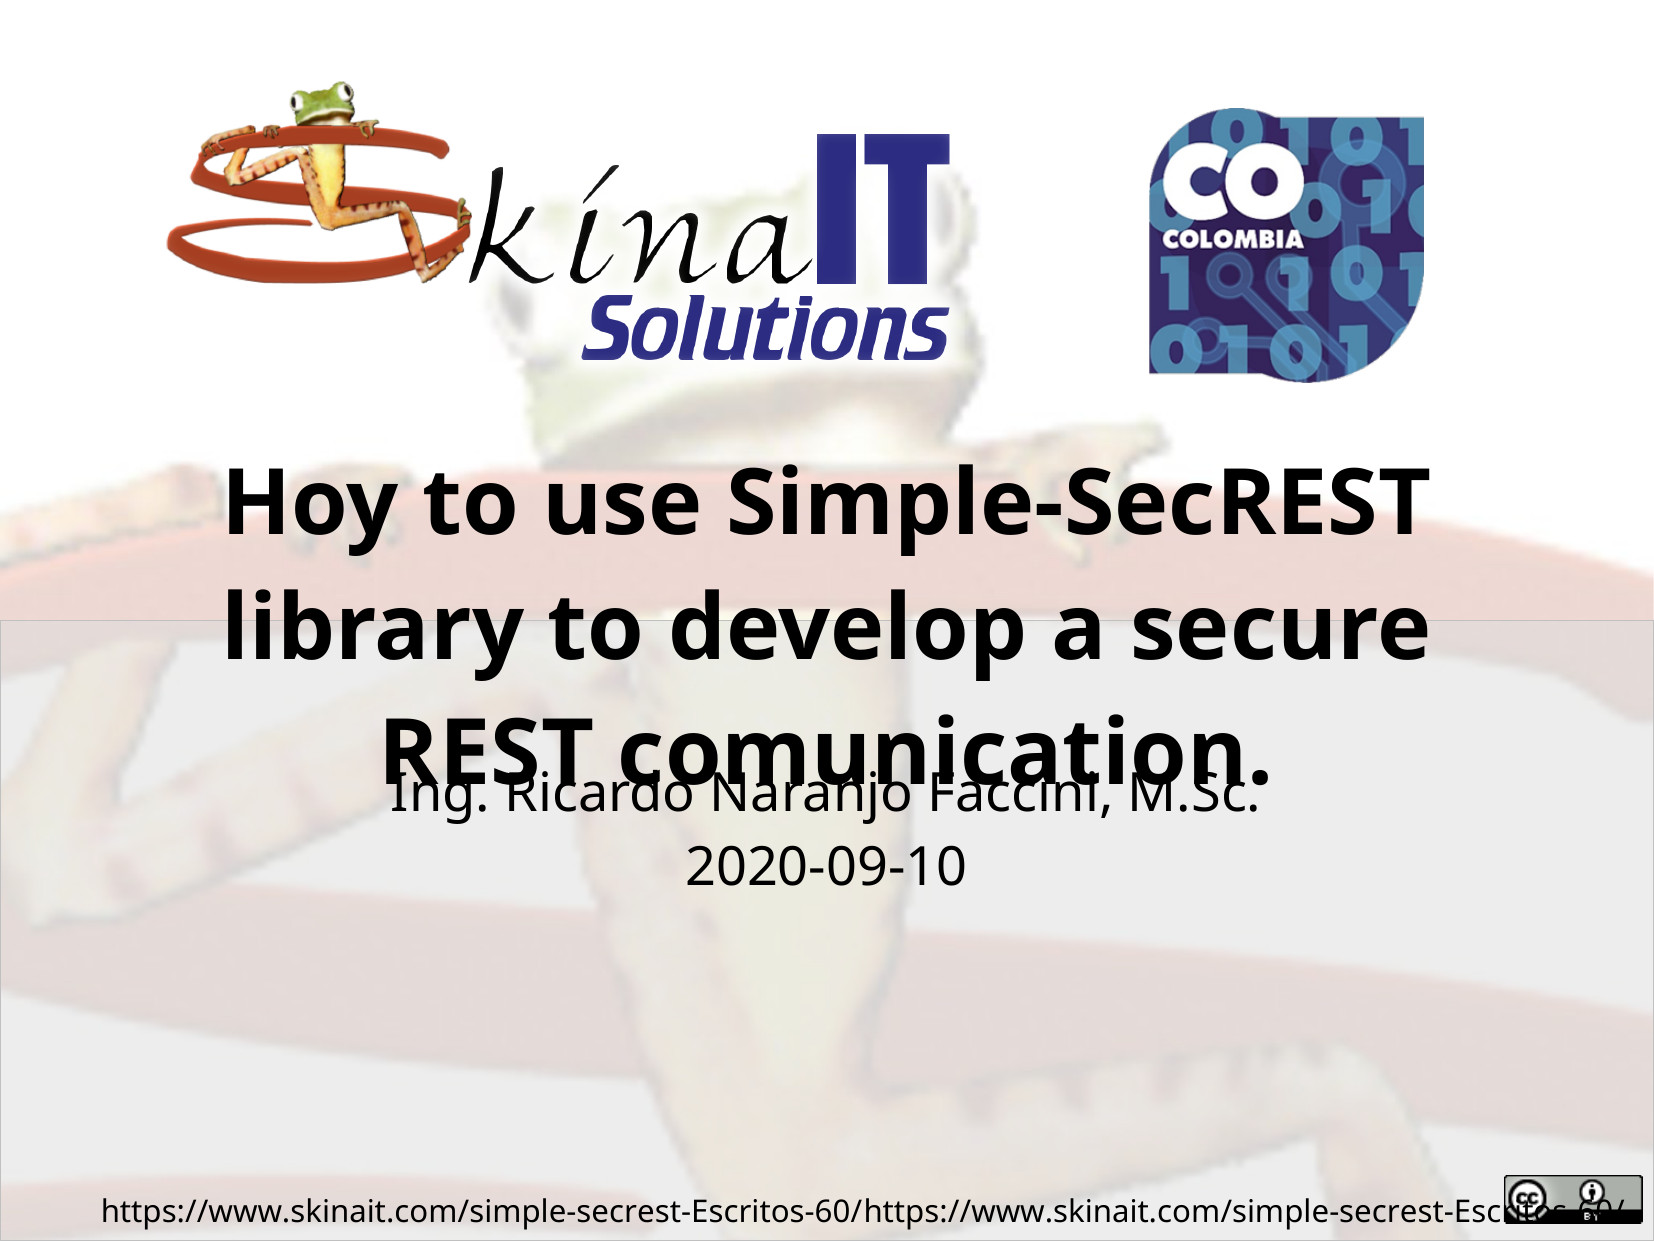

# Hoy to use Simple-SecREST library to develop a secure REST comunication.
Ing. Ricardo Naranjo Faccini, M.Sc.
2020-09-10
https://www.skinait.com/simple-secrest-Escritos-60/https://www.skinait.com/simple-secrest-Escritos-60/